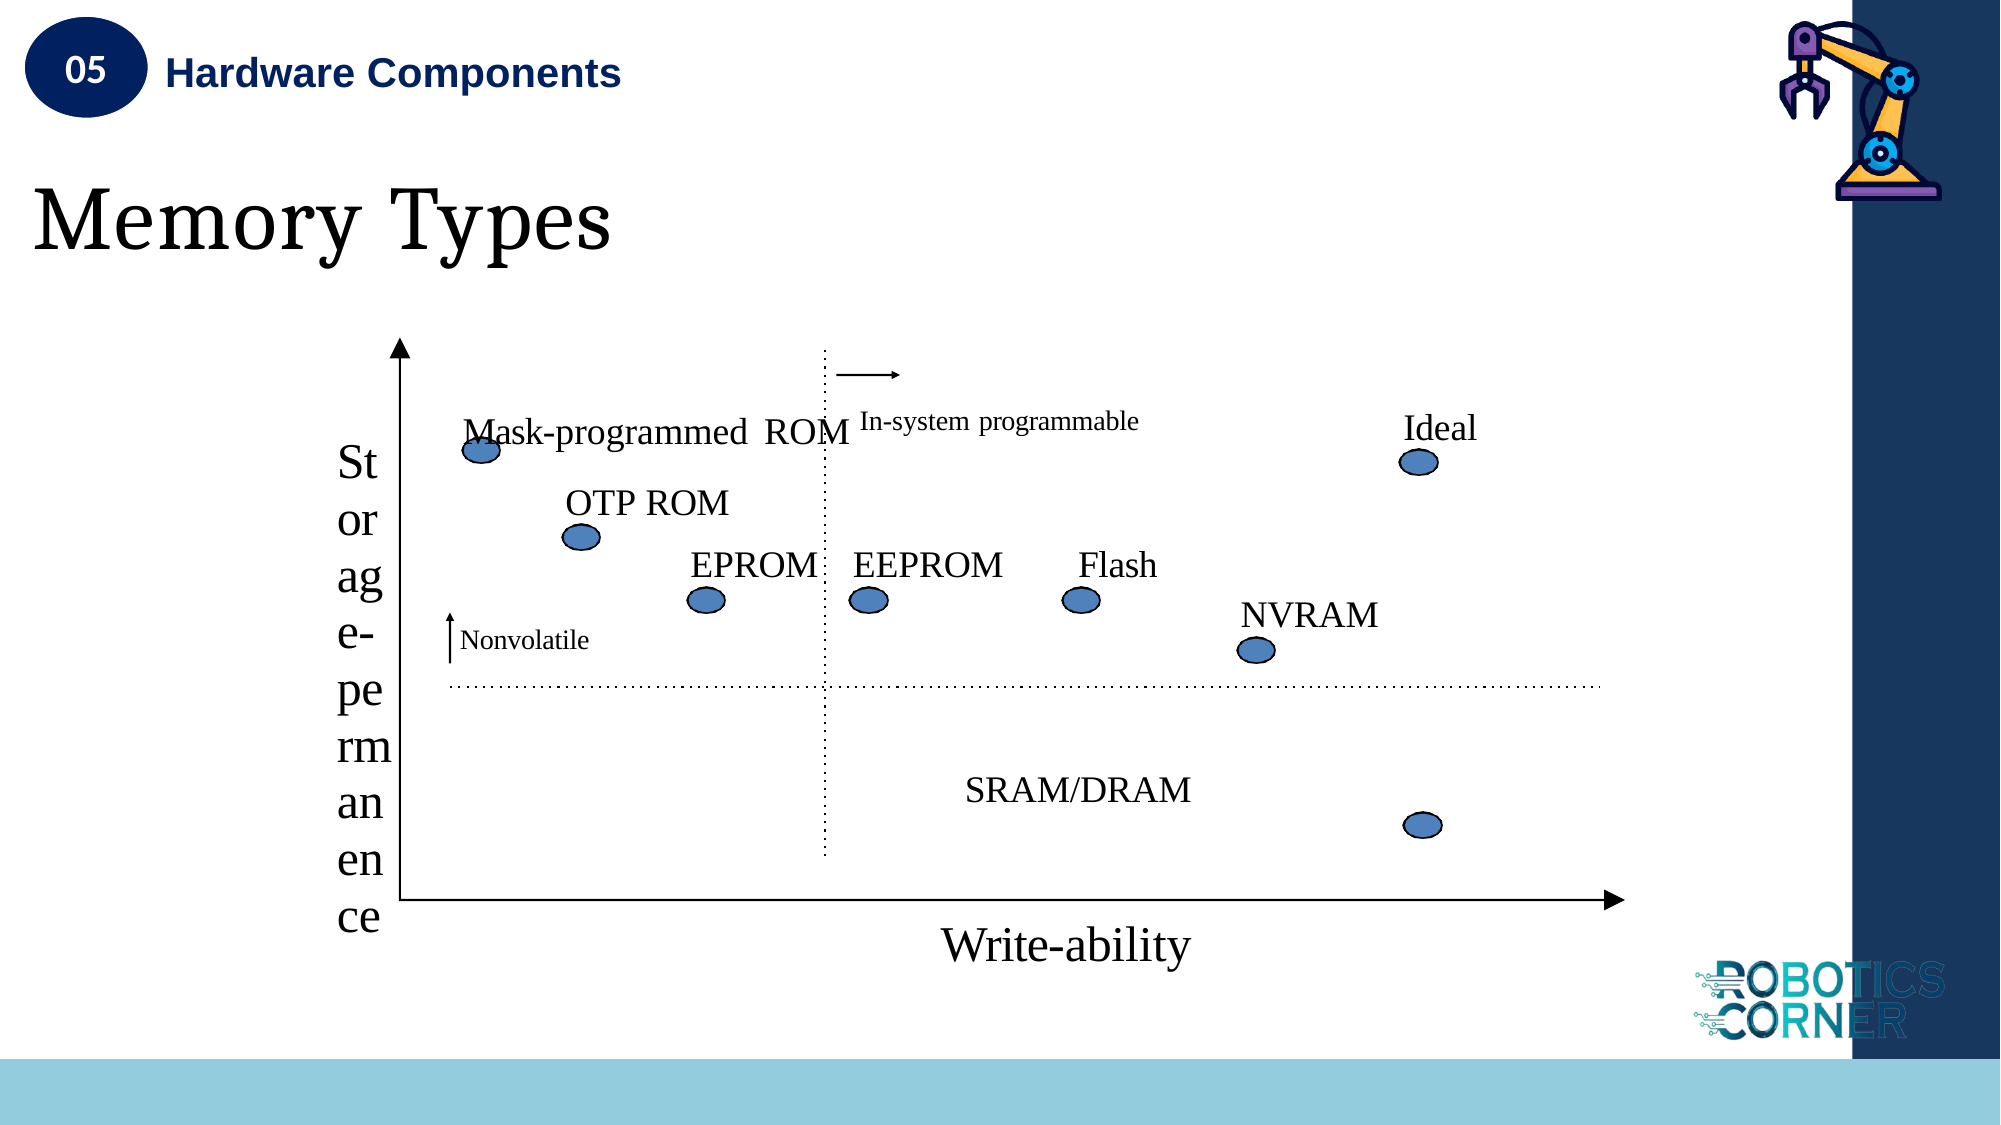

05
Hardware Components
Memory Types
Mask-programmed ROM In-system programmable
Ideal
Storage-permanence
OTP ROM
EPROM
EEPROM
Flash
NVRAM
Nonvolatile
SRAM/DRAM
Write-ability